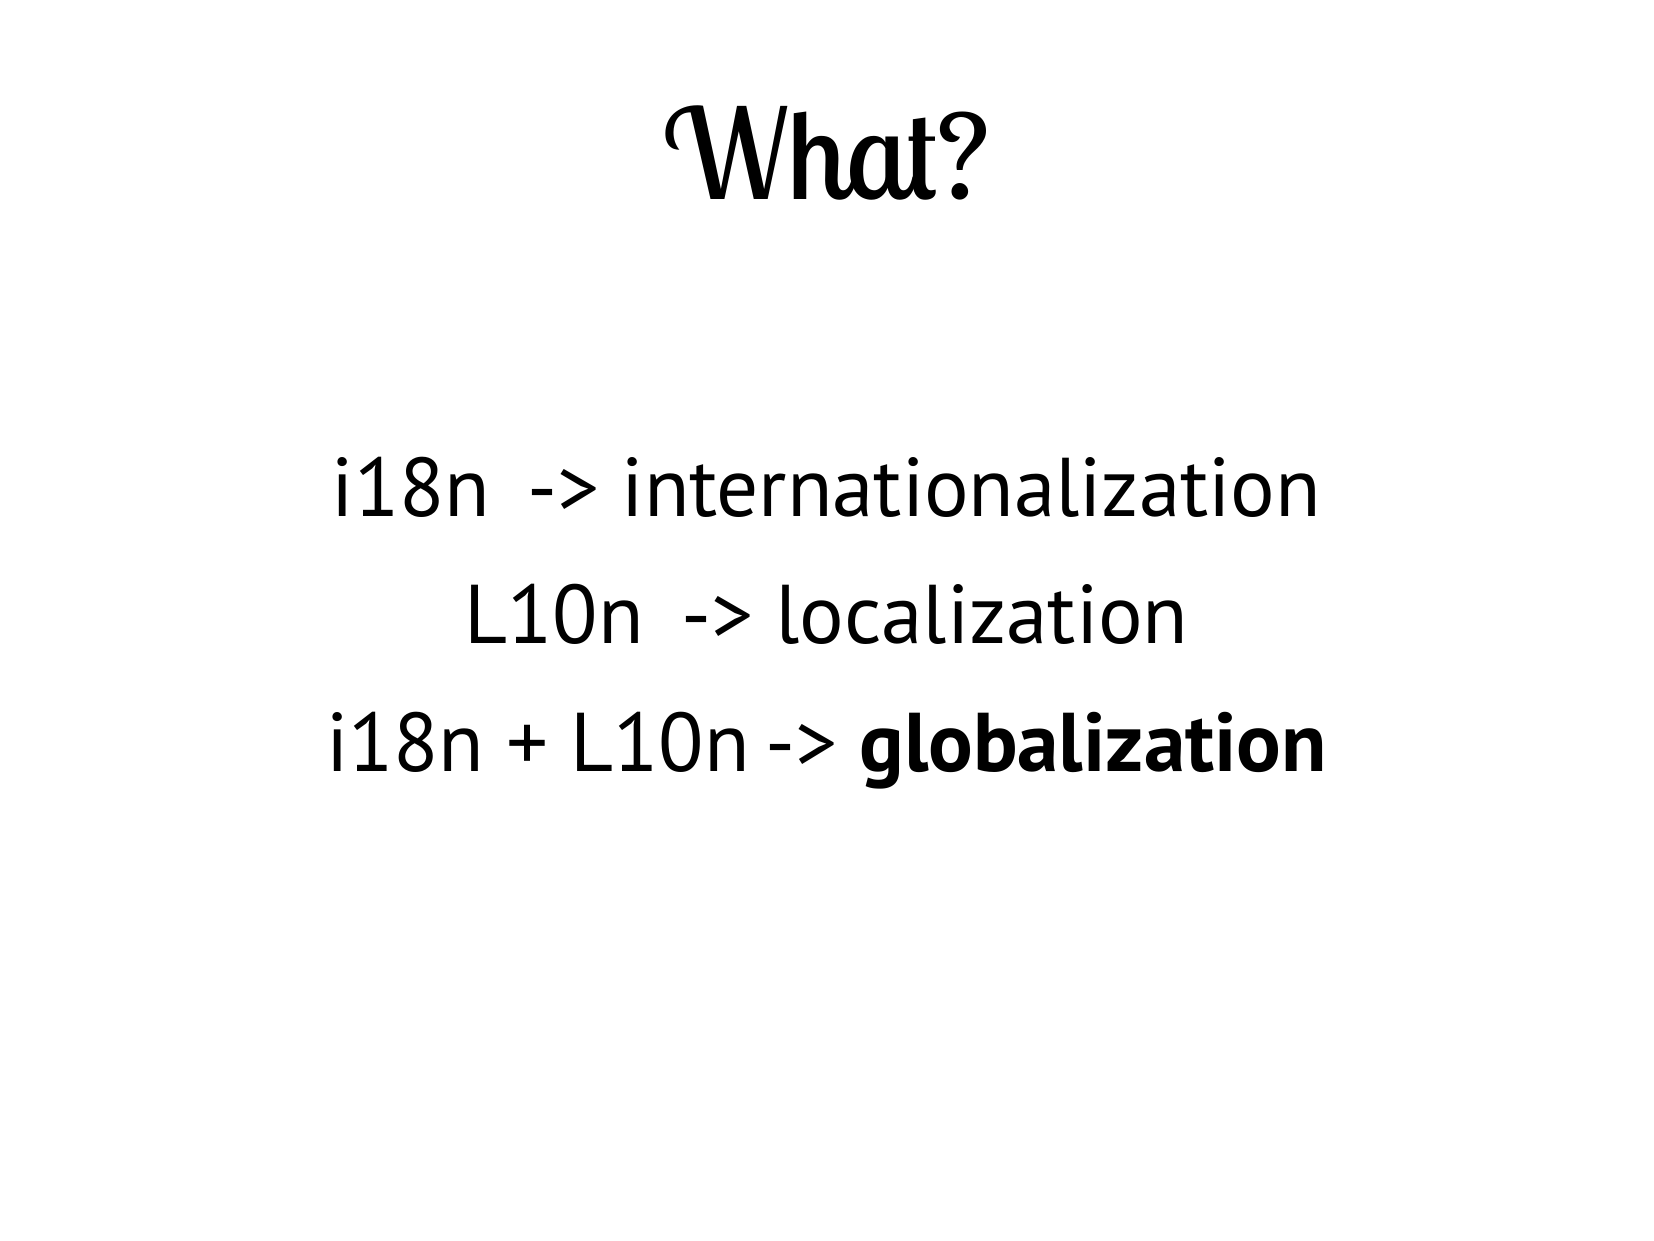

# What?
i18n -> internationalization
L10n -> localization
i18n + L10n -> globalization